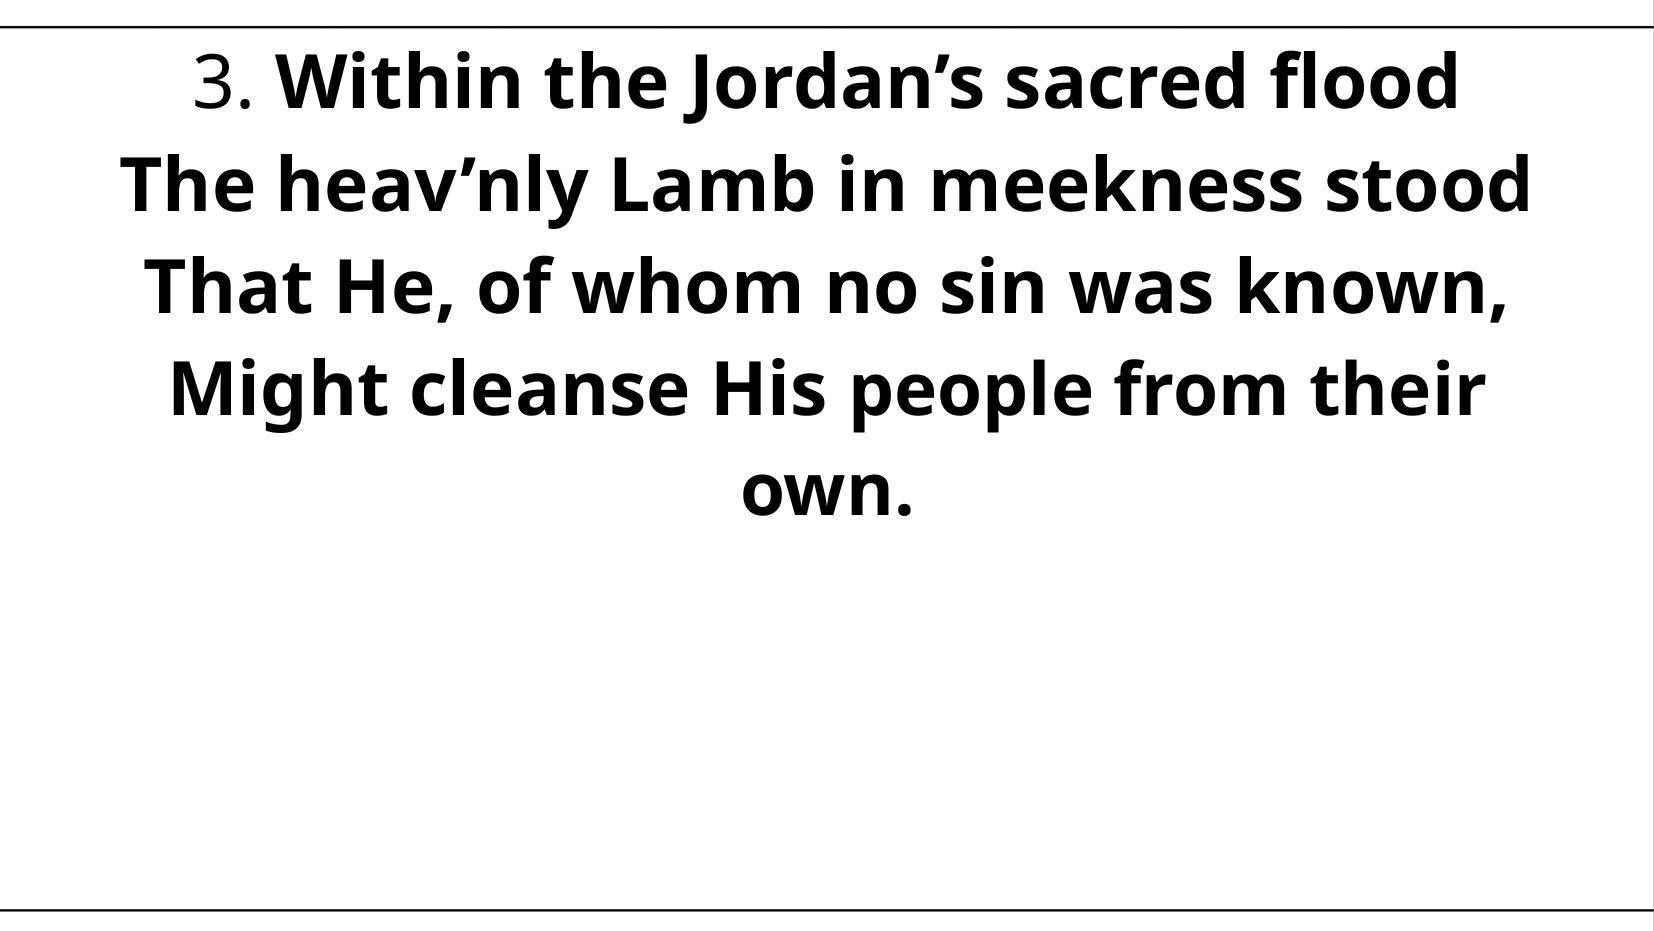

3. Within the Jordan’s sacred flood
The heav’nly Lamb in meekness stood
That He, of whom no sin was known,
Might cleanse His people from their own.